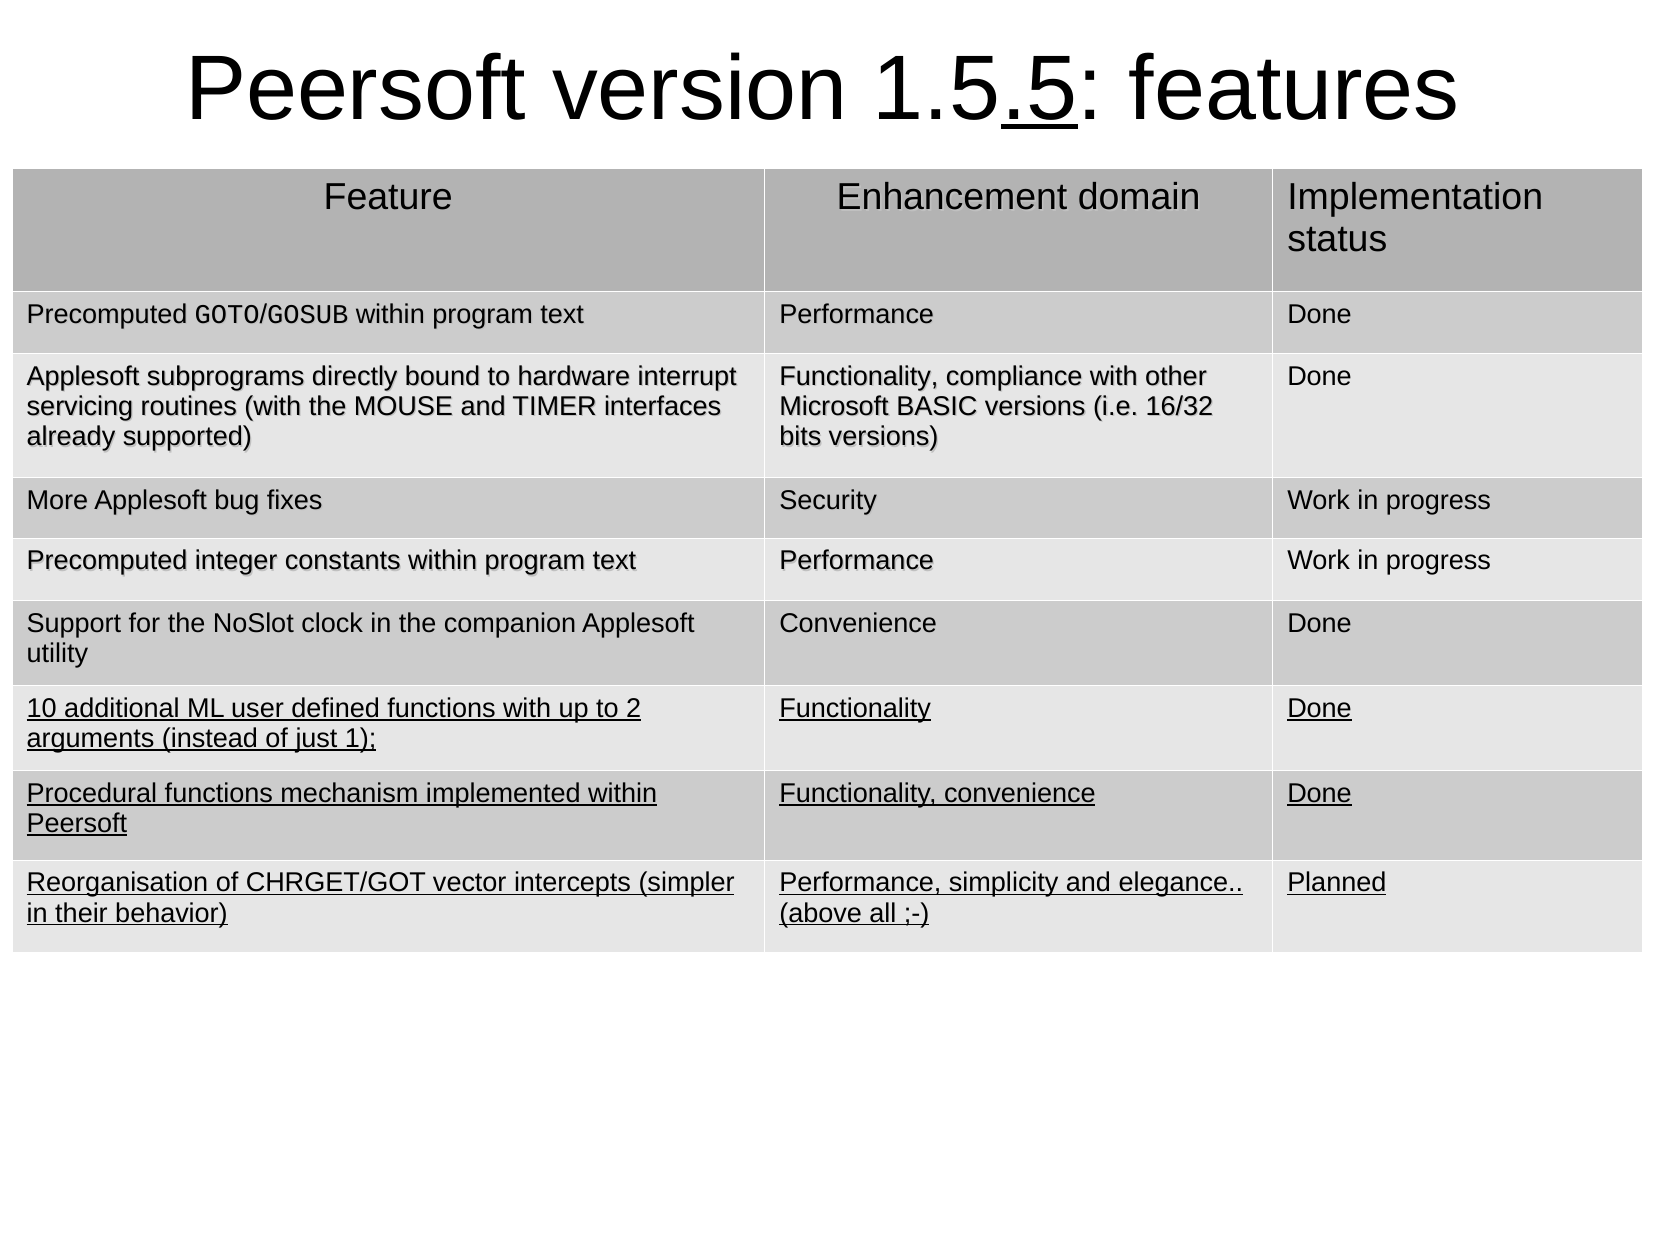

# Peersoft version 1.5.5: features
| Feature | Enhancement domain | Implementation status |
| --- | --- | --- |
| Precomputed GOTO/GOSUB within program text | Performance | Done |
| Applesoft subprograms directly bound to hardware interrupt servicing routines (with the MOUSE and TIMER interfaces already supported) | Functionality, compliance with other Microsoft BASIC versions (i.e. 16/32 bits versions) | Done |
| More Applesoft bug fixes | Security | Work in progress |
| Precomputed integer constants within program text | Performance | Work in progress |
| Support for the NoSlot clock in the companion Applesoft utility | Convenience | Done |
| 10 additional ML user defined functions with up to 2 arguments (instead of just 1); | Functionality | Done |
| Procedural functions mechanism implemented within Peersoft | Functionality, convenience | Done |
| Reorganisation of CHRGET/GOT vector intercepts (simpler in their behavior) | Performance, simplicity and elegance.. (above all ;-) | Planned |